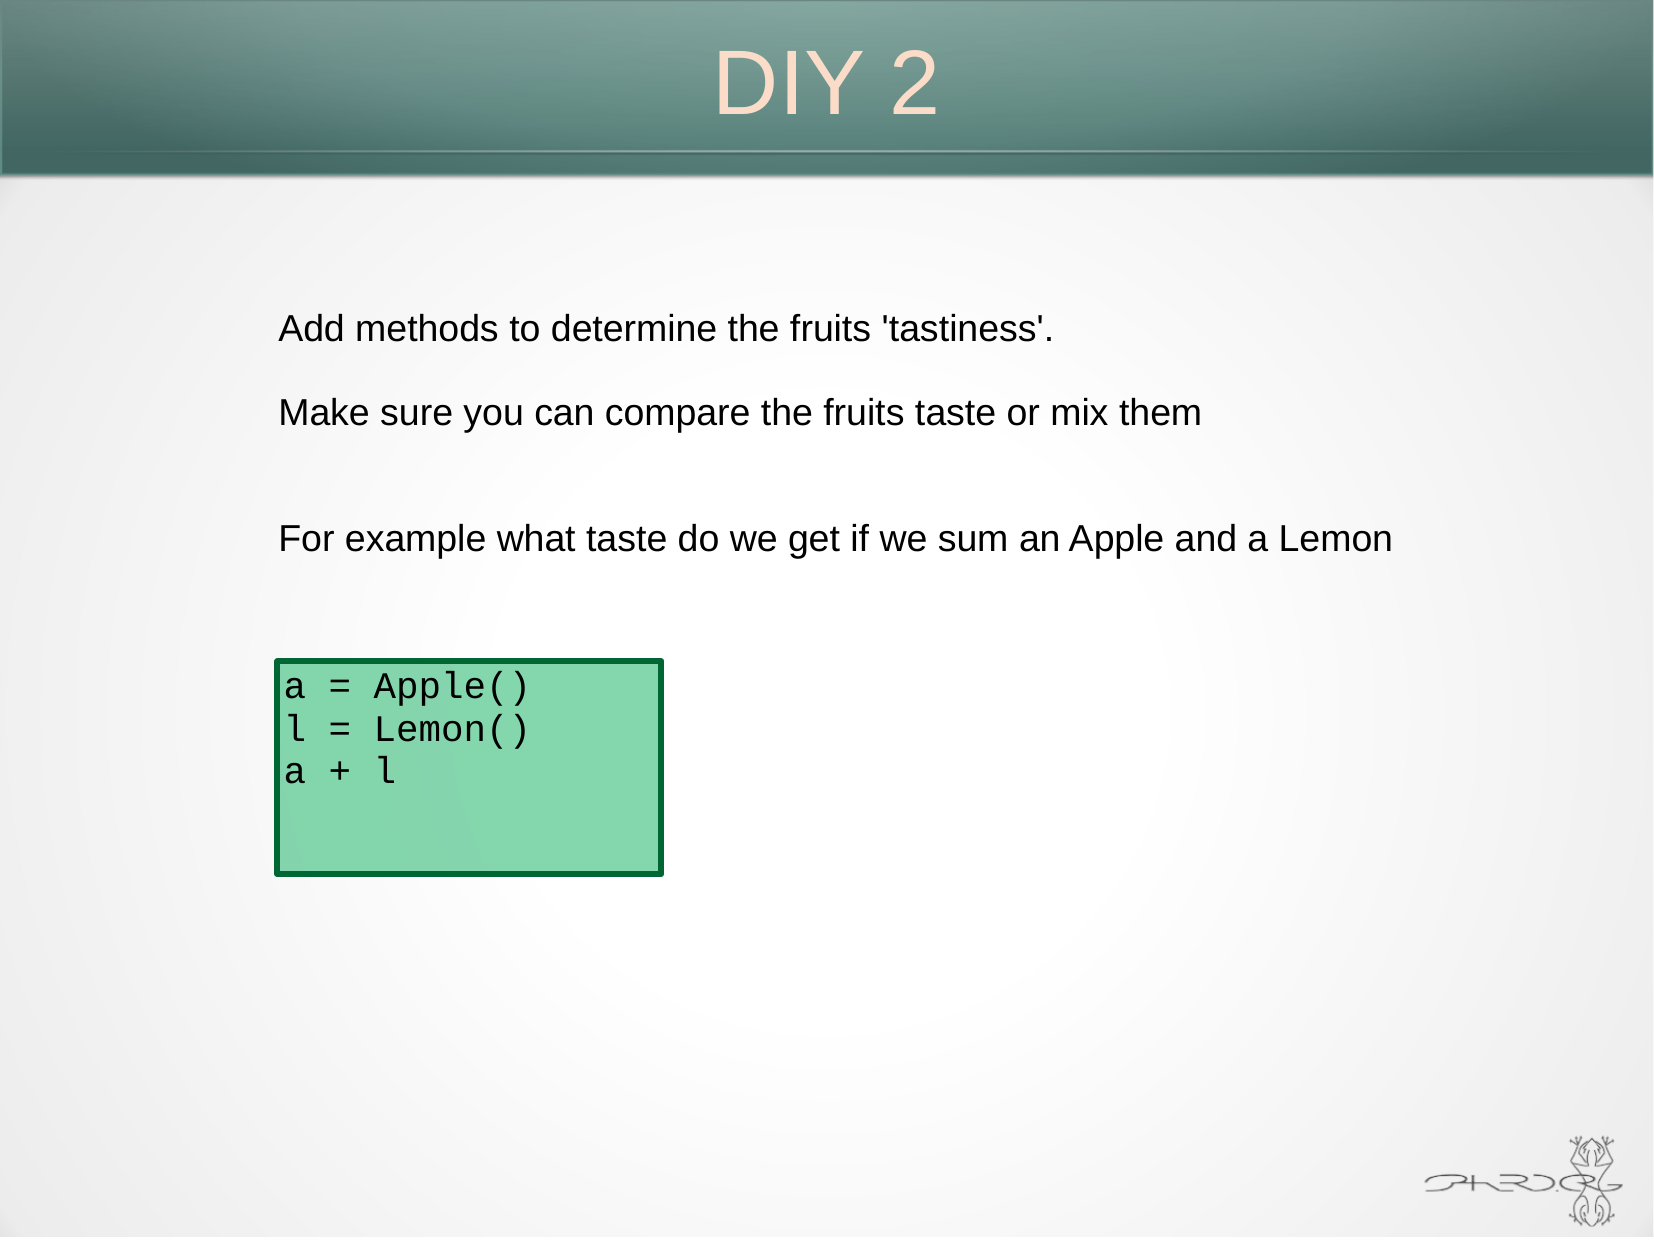

# DIY 2
Add methods to determine the fruits 'tastiness'.
Make sure you can compare the fruits taste or mix them
For example what taste do we get if we sum an Apple and a Lemon
a = Apple()
l = Lemon()
a + l